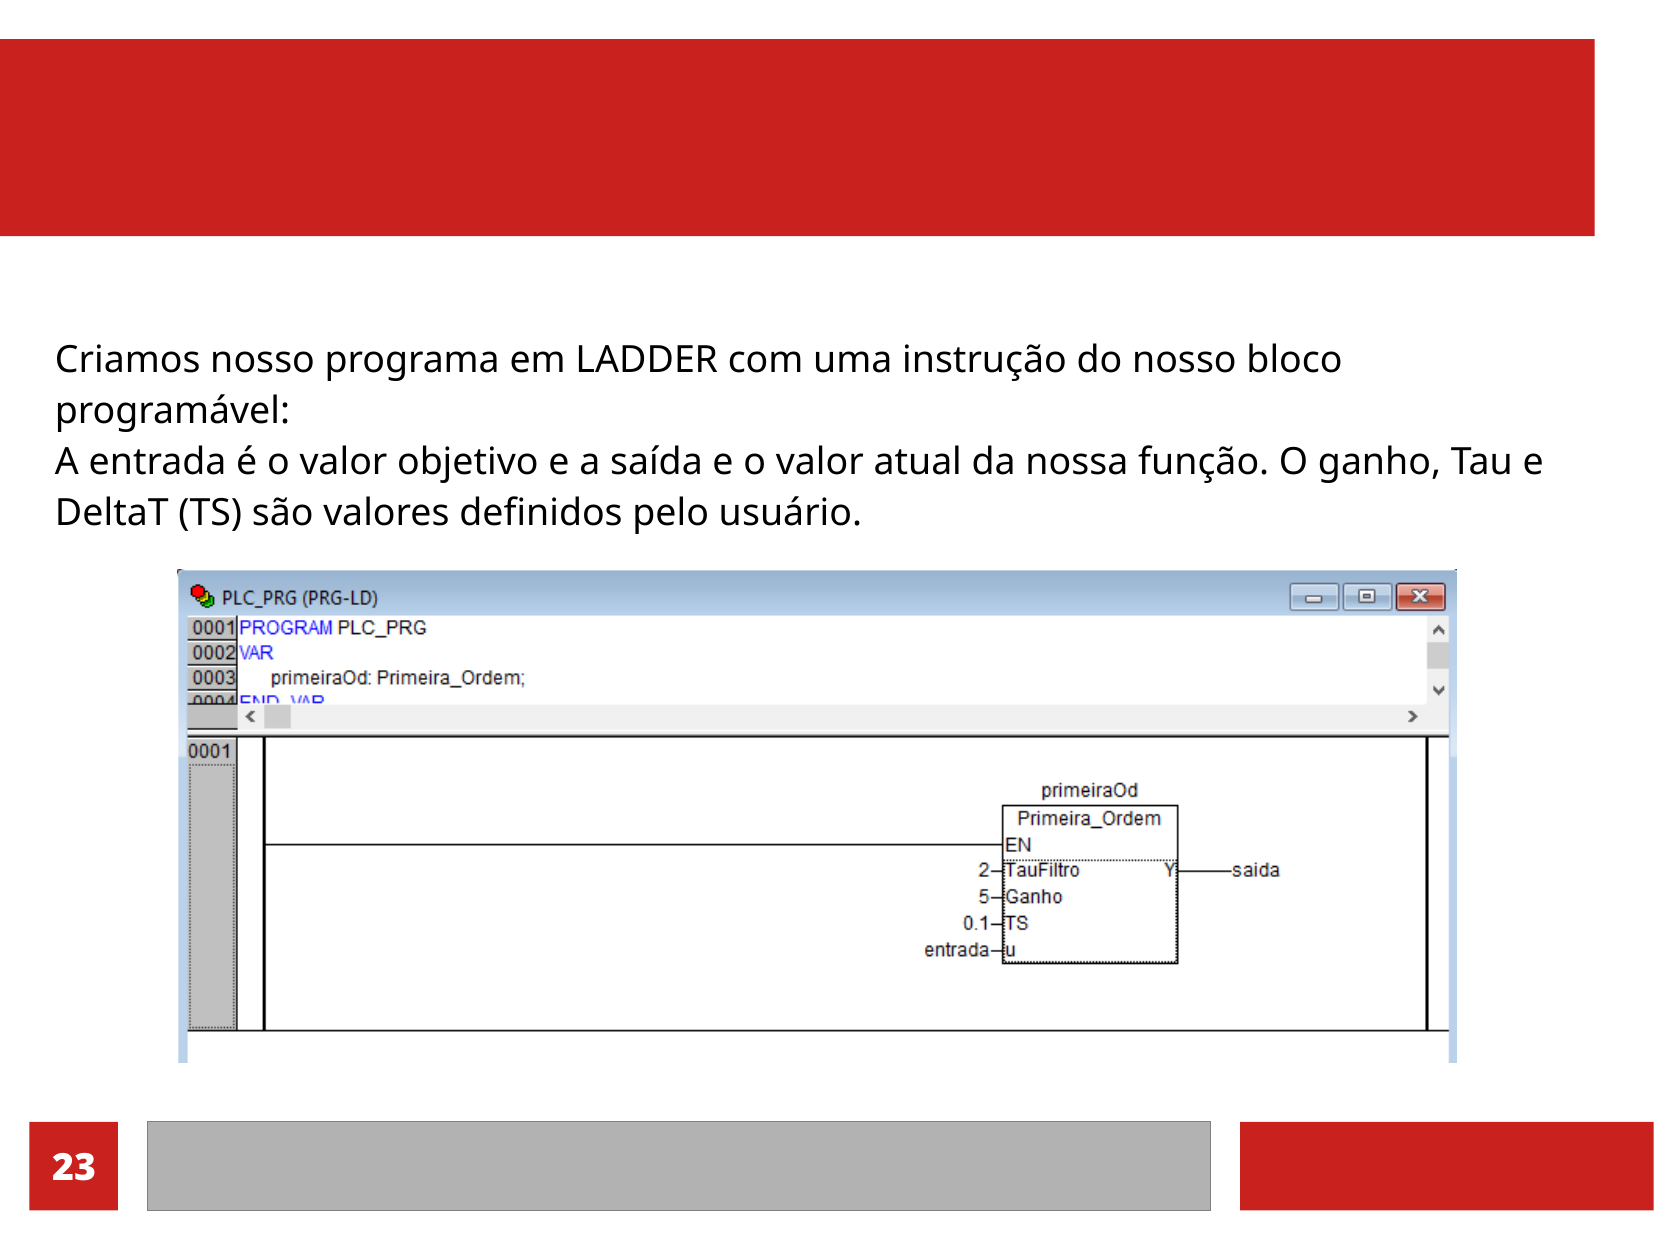

#
Criamos nosso programa em LADDER com uma instrução do nosso bloco programável:
A entrada é o valor objetivo e a saída e o valor atual da nossa função. O ganho, Tau e DeltaT (TS) são valores definidos pelo usuário.
23